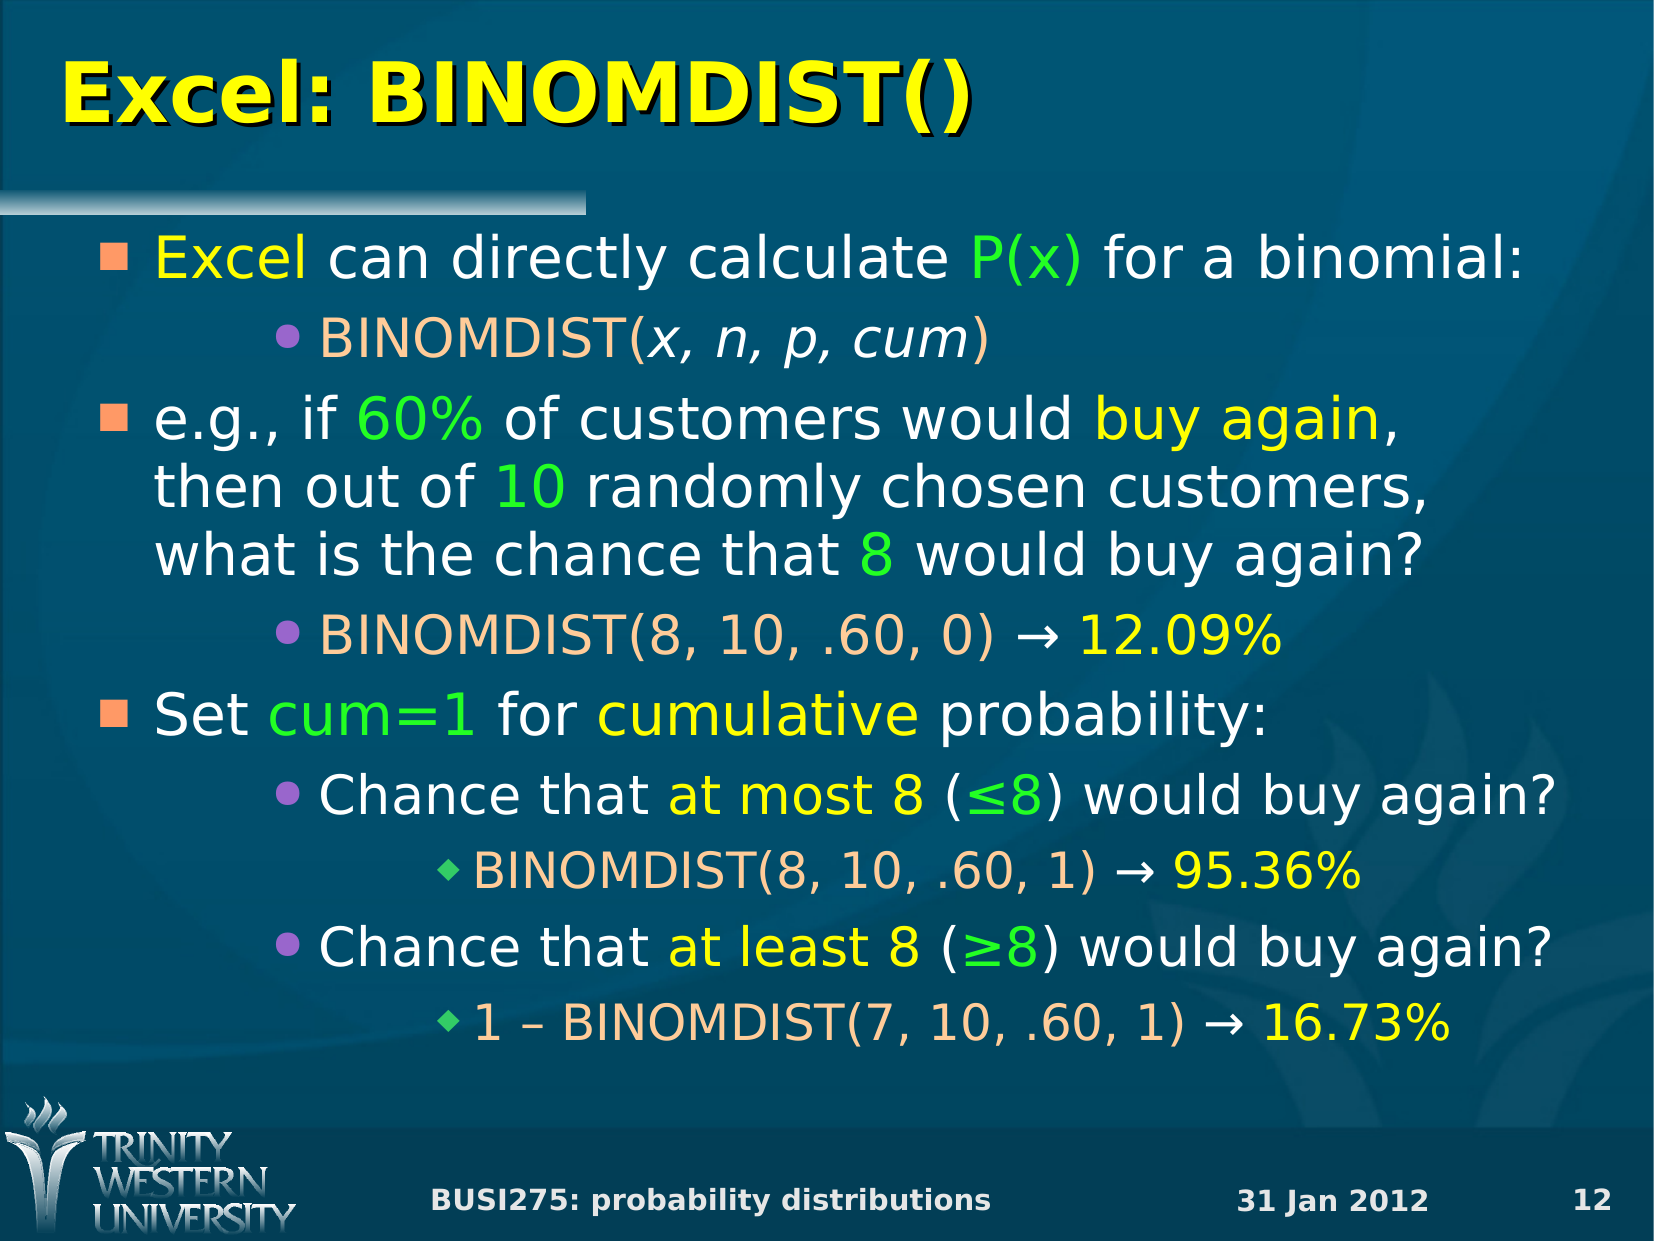

# Excel: BINOMDIST()
Excel can directly calculate P(x) for a binomial:
BINOMDIST(x, n, p, cum)
e.g., if 60% of customers would buy again,
then out of 10 randomly chosen customers,
what is the chance that 8 would buy again?
BINOMDIST(8, 10, .60, 0) → 12.09%
Set cum=1 for cumulative probability:
Chance that at most 8 (≤8) would buy again?
BINOMDIST(8, 10, .60, 1) → 95.36%
Chance that at least 8 (≥8) would buy again?
1 – BINOMDIST(7, 10, .60, 1) → 16.73%
BUSI275: probability distributions
31 Jan 2012
12